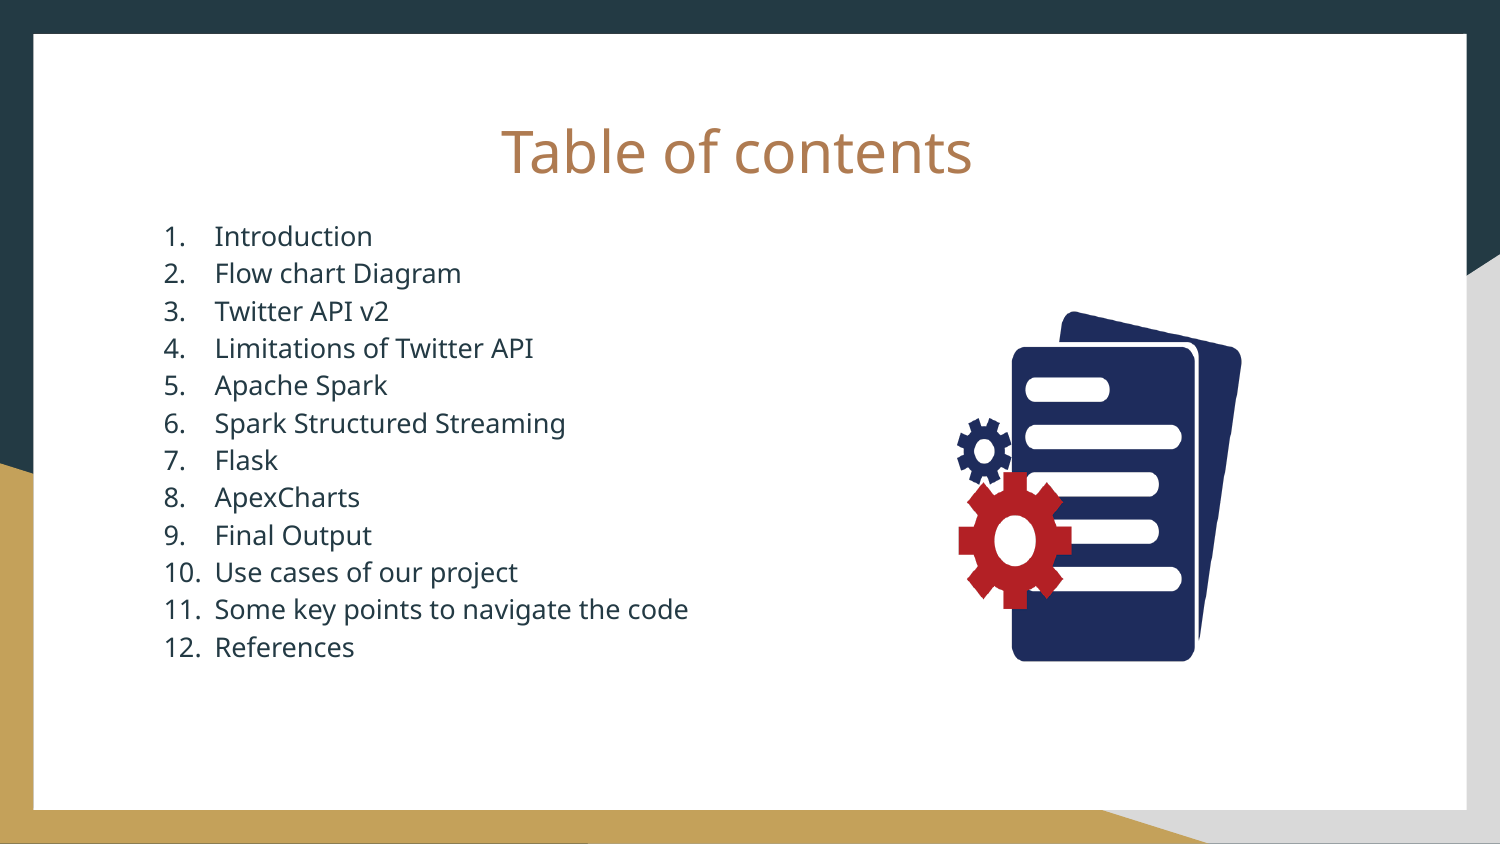

# Table of contents
Introduction
Flow chart Diagram
Twitter API v2
Limitations of Twitter API
Apache Spark
Spark Structured Streaming
Flask
ApexCharts
Final Output
Use cases of our project
Some key points to navigate the code
References